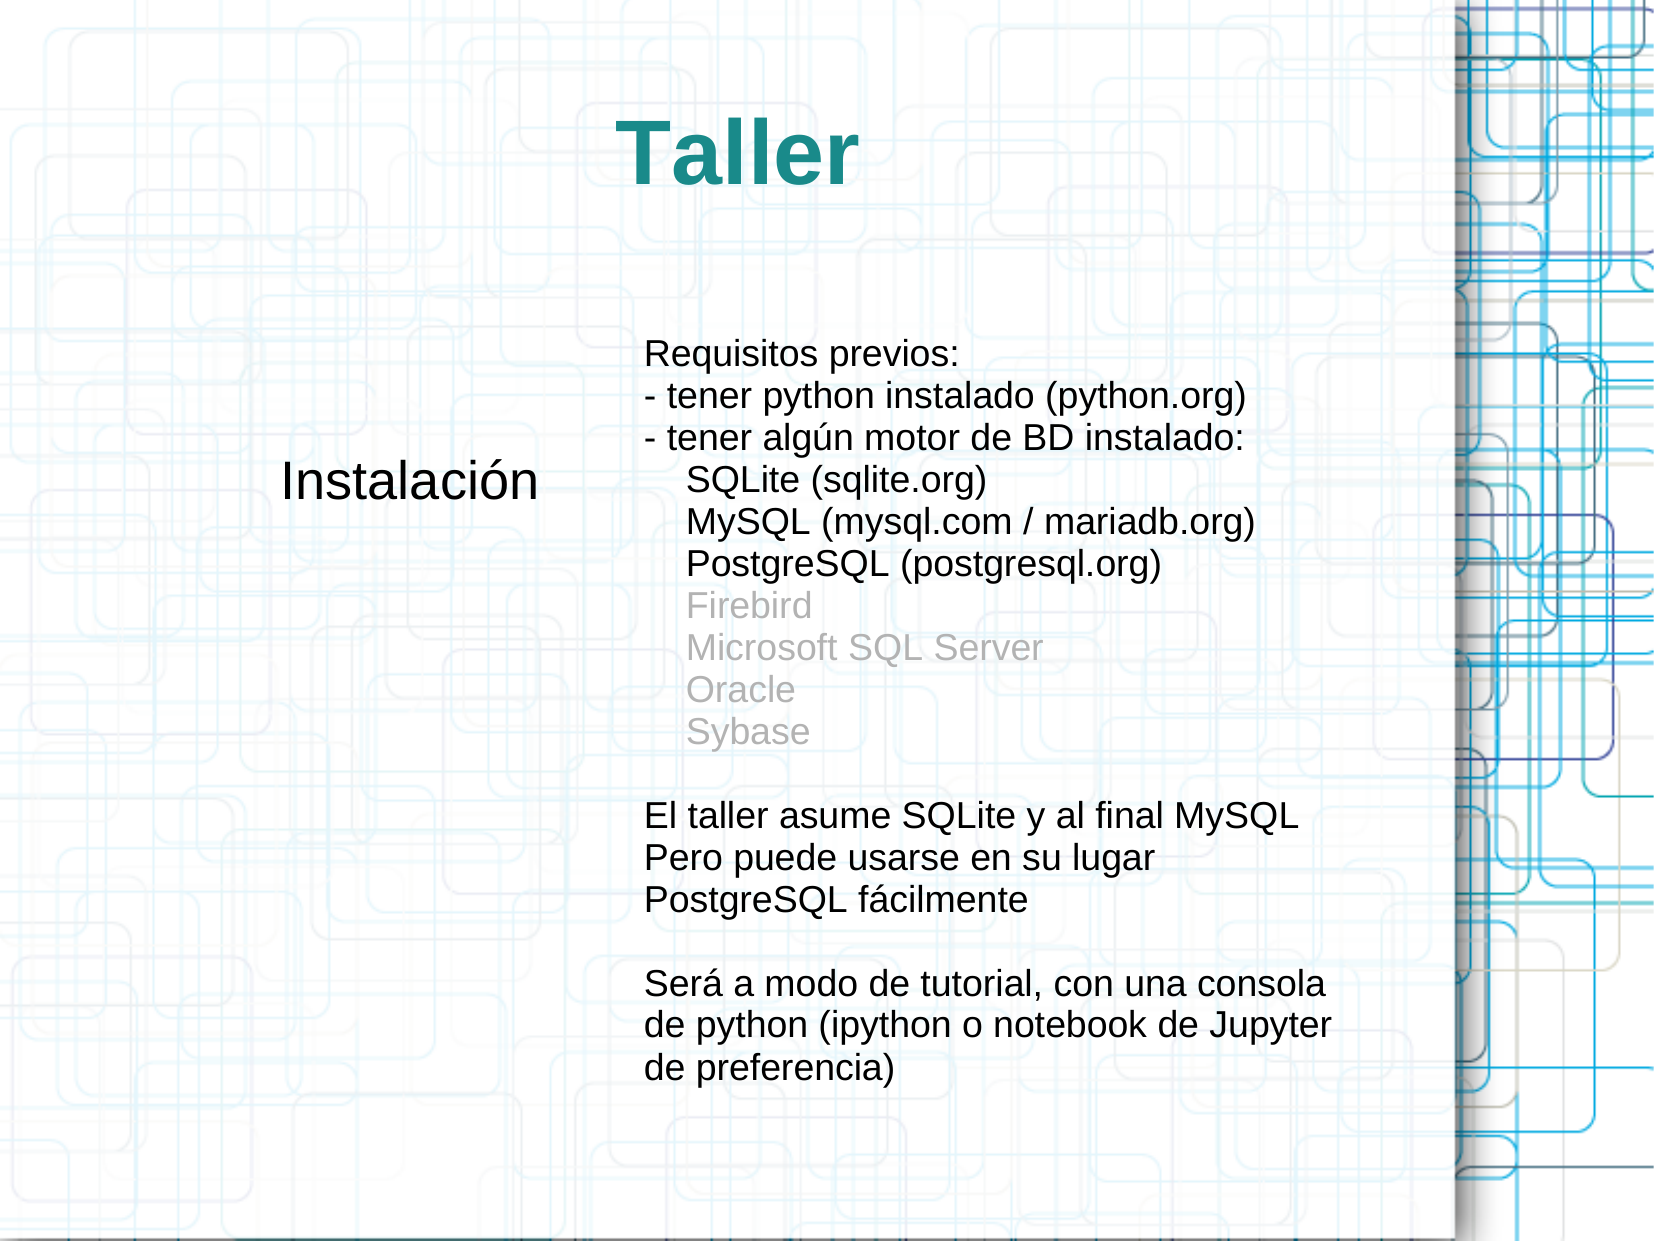

# Taller
Requisitos previos:
- tener python instalado (python.org)
- tener algún motor de BD instalado:
 SQLite (sqlite.org)
 MySQL (mysql.com / mariadb.org)
 PostgreSQL (postgresql.org)
 Firebird
 Microsoft SQL Server
 Oracle
 Sybase
El taller asume SQLite y al final MySQL
Pero puede usarse en su lugar
PostgreSQL fácilmente
Será a modo de tutorial, con una consola
de python (ipython o notebook de Jupyter
de preferencia)
Instalación